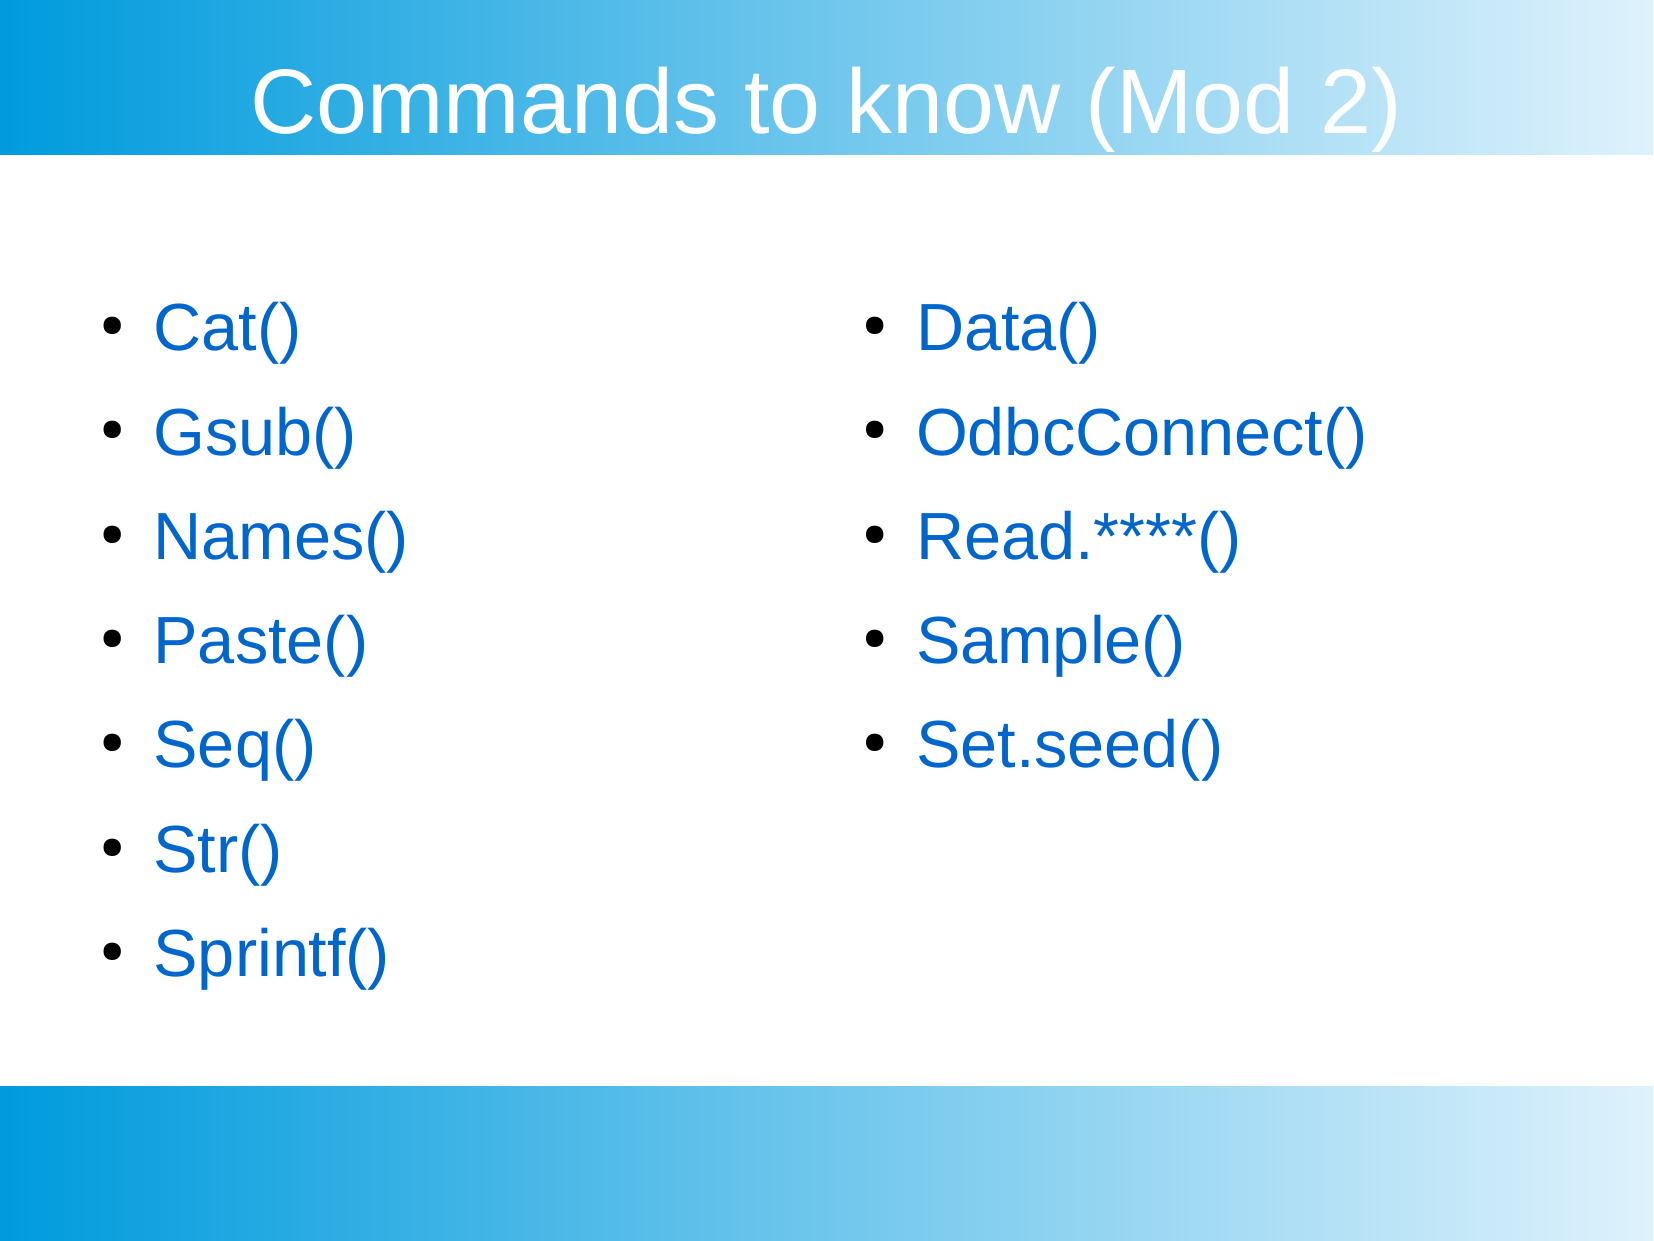

# Commands to know (Mod 2)
Cat()
Gsub()
Names()
Paste()
Seq()
Str()
Sprintf()
Data()
OdbcConnect()
Read.****()
Sample()
Set.seed()